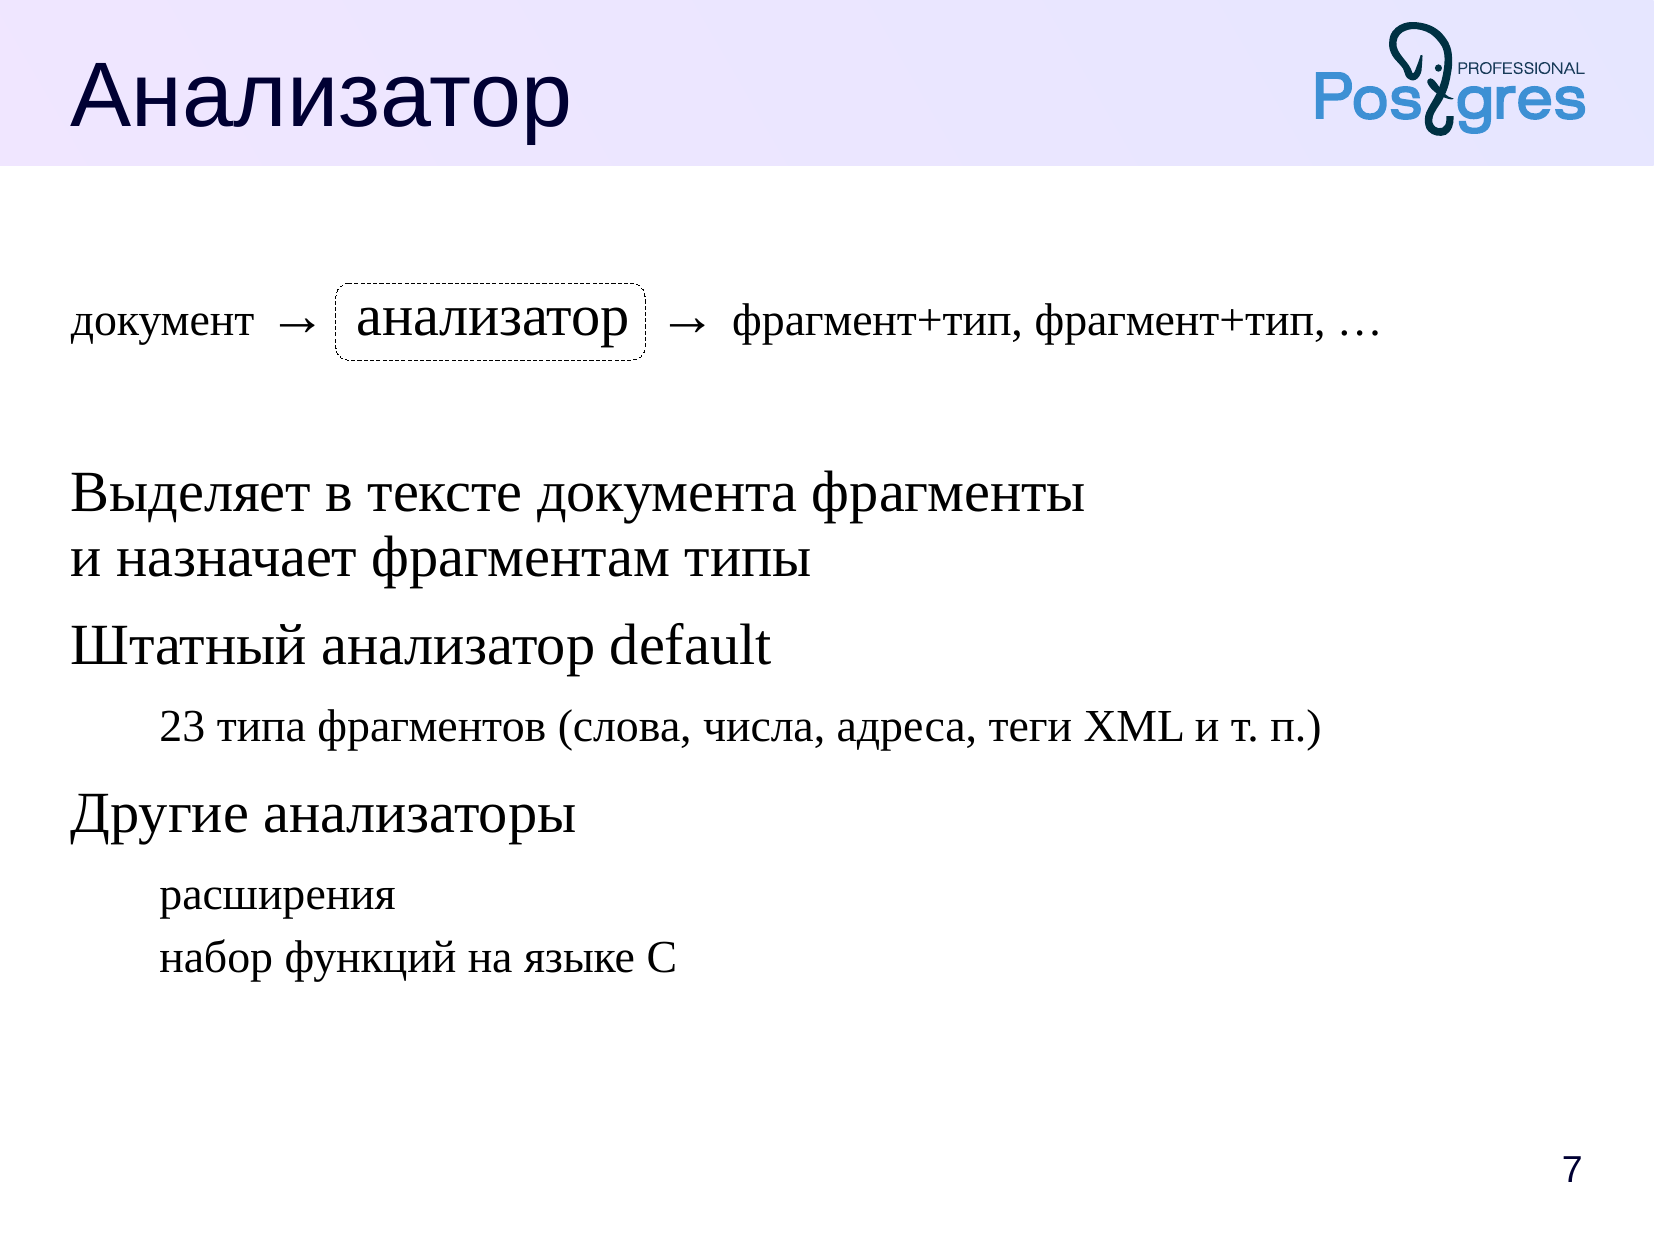

# Анализатор
документ → анализатор → фрагмент+тип, фрагмент+тип, …
Выделяет в тексте документа фрагменты
и назначает фрагментам типы
Штатный анализатор default
23 типа фрагментов (слова, числа, адреса, теги XML и т. п.)
Другие анализаторы
расширения
набор функций на языке C